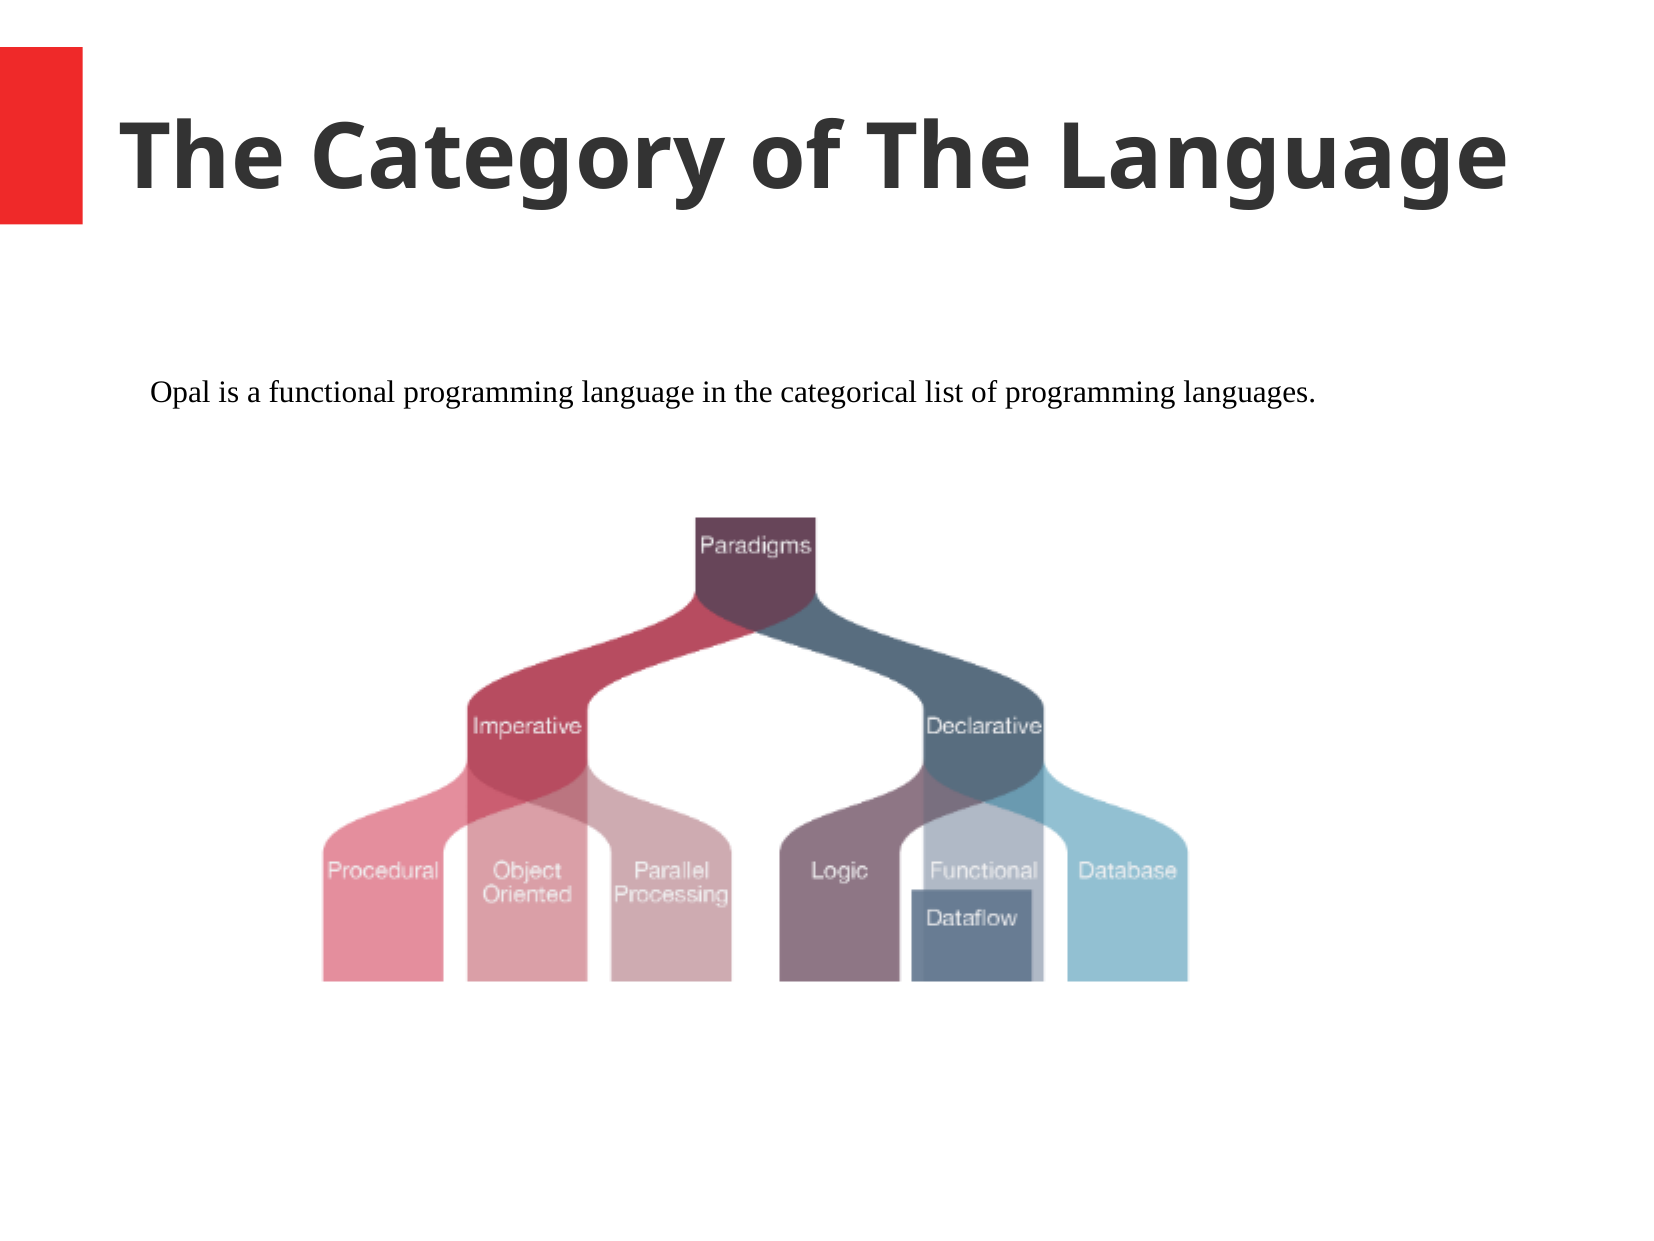

# The Category of The Language
Opal is a functional programming language in the categorical list of programming languages.